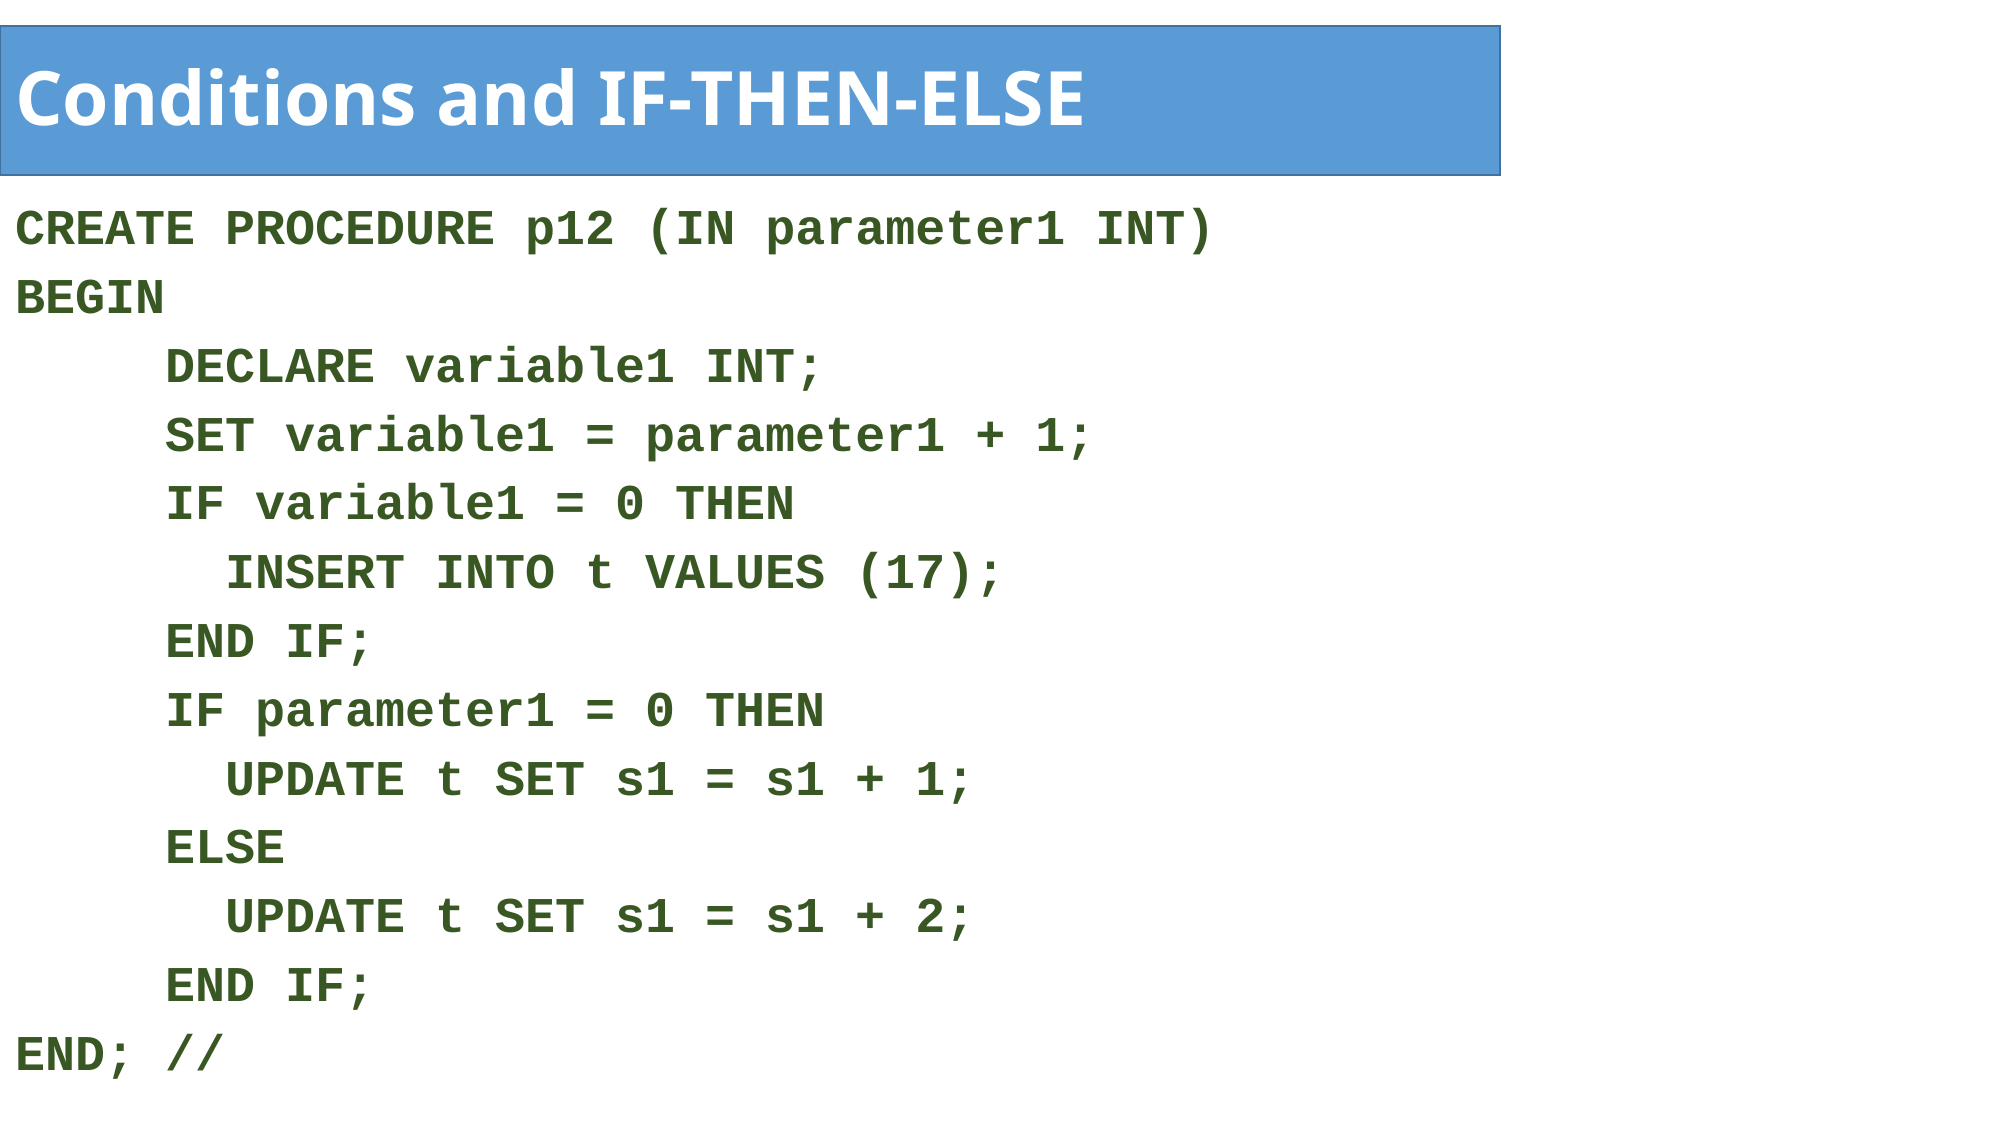

# Conditions and IF­-THEN­-ELSE
CREATE PROCEDURE p12 (IN parameter1 INT)
BEGIN
 DECLARE variable1 INT;
 SET variable1 = parameter1 + 1;
 IF variable1 = 0 THEN
 INSERT INTO t VALUES (17);
 END IF;
 IF parameter1 = 0 THEN
 UPDATE t SET s1 = s1 + 1;
 ELSE
 UPDATE t SET s1 = s1 + 2;
 END IF;
END; //